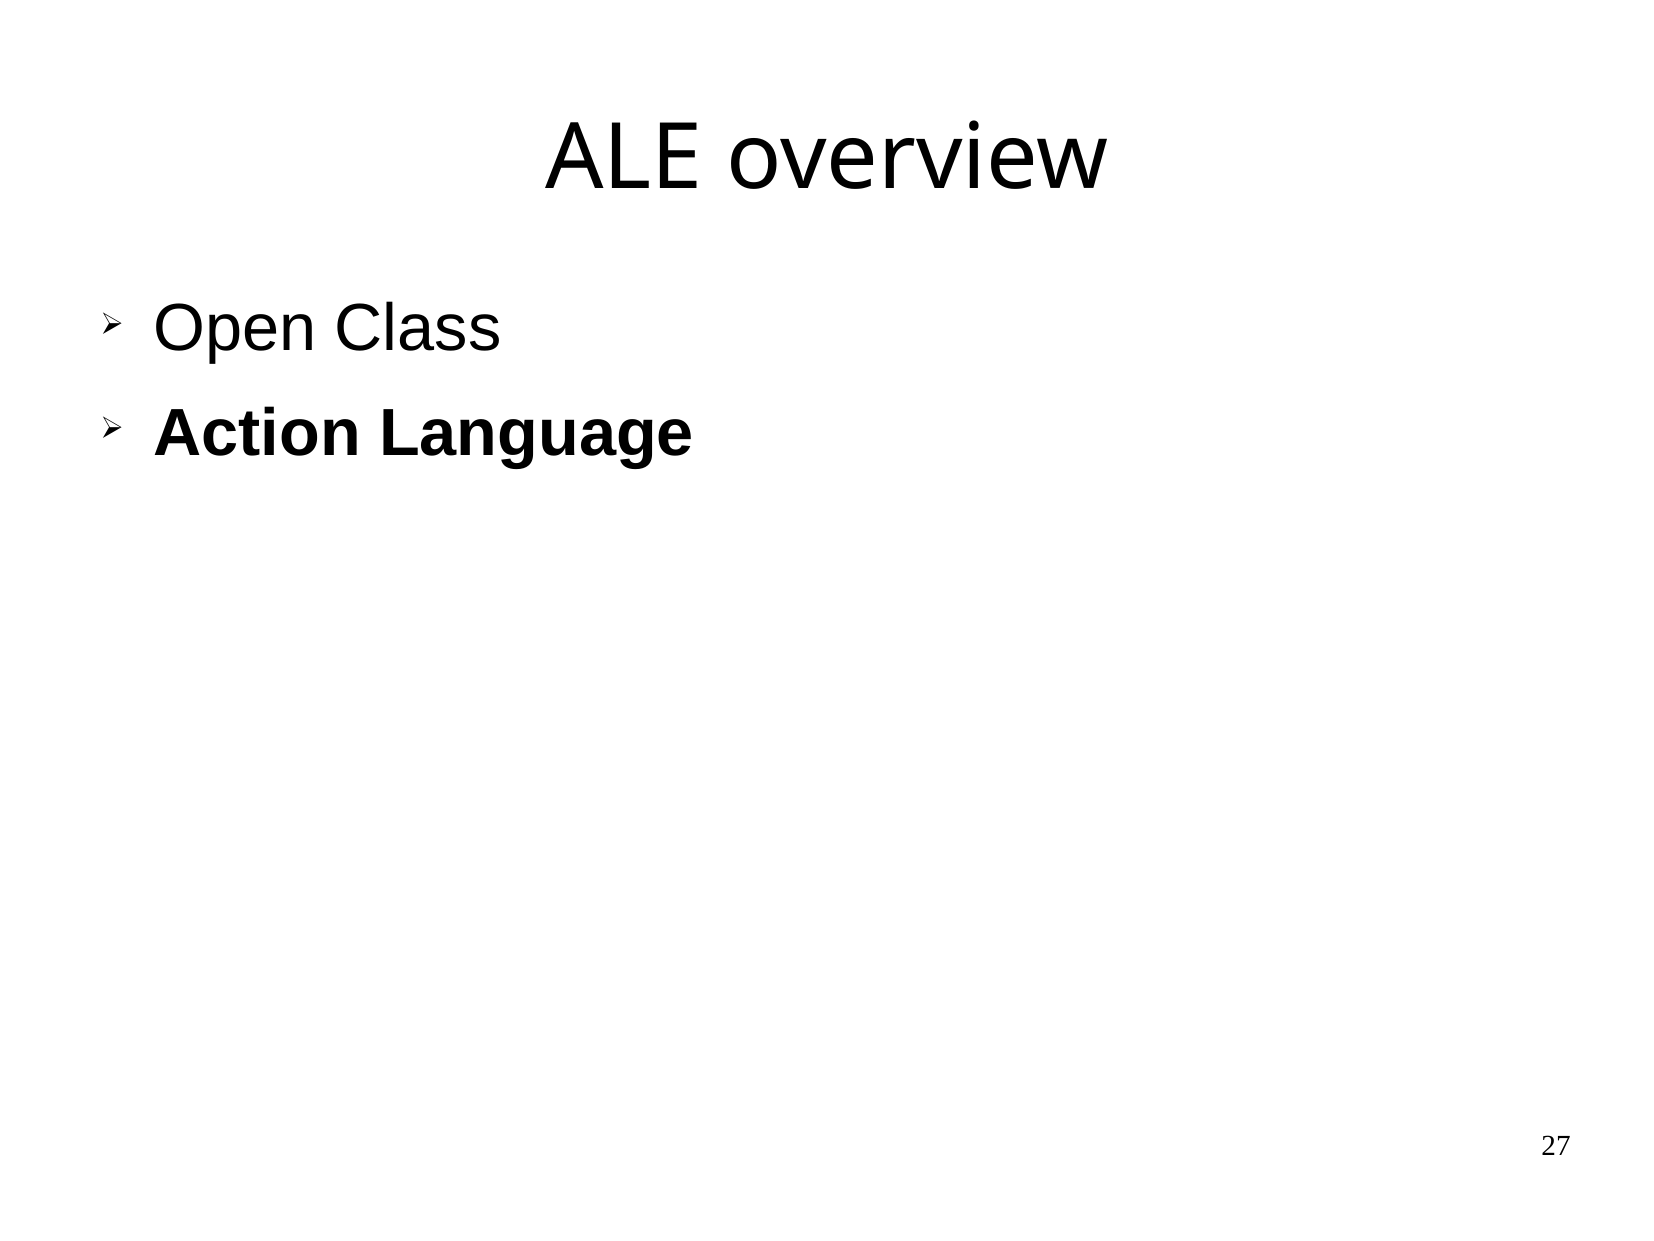

# ALE overview
Open Class
Action Language
27